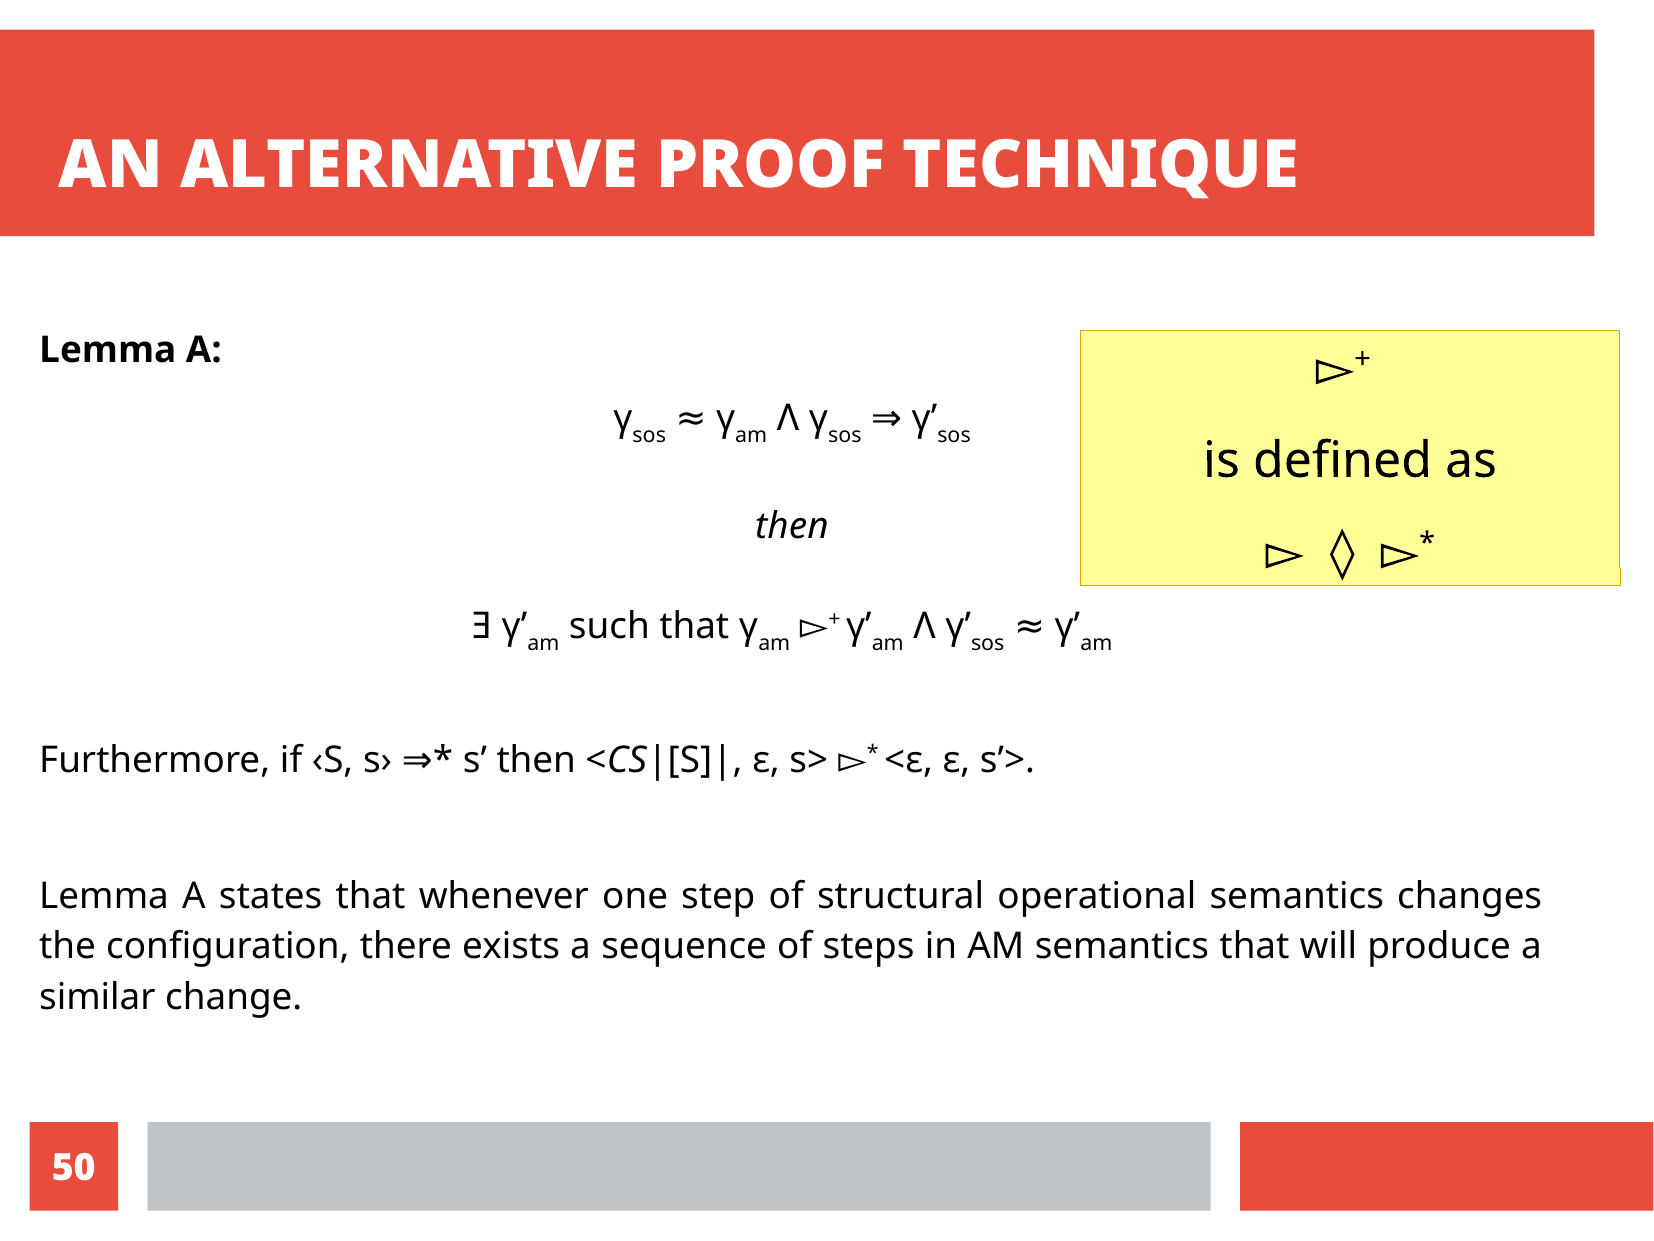

# AN ALTERNATIVE PROOF TECHNIQUE
Lemma A:
γsos ≈ γam Ʌ γsos ⇒ γ’sos
then
Ǝ γ’am such that γam ▻+ γ’am Ʌ γ’sos ≈ γ’am
Furthermore, if ‹S, s› ⇒* s’ then <CS|[S]|, ε, s> ▻* <ε, ε, s’>.
Lemma A states that whenever one step of structural operational semantics changes the configuration, there exists a sequence of steps in AM semantics that will produce a similar change.
▻+
is defined as
▻ ◊ ▻*
50